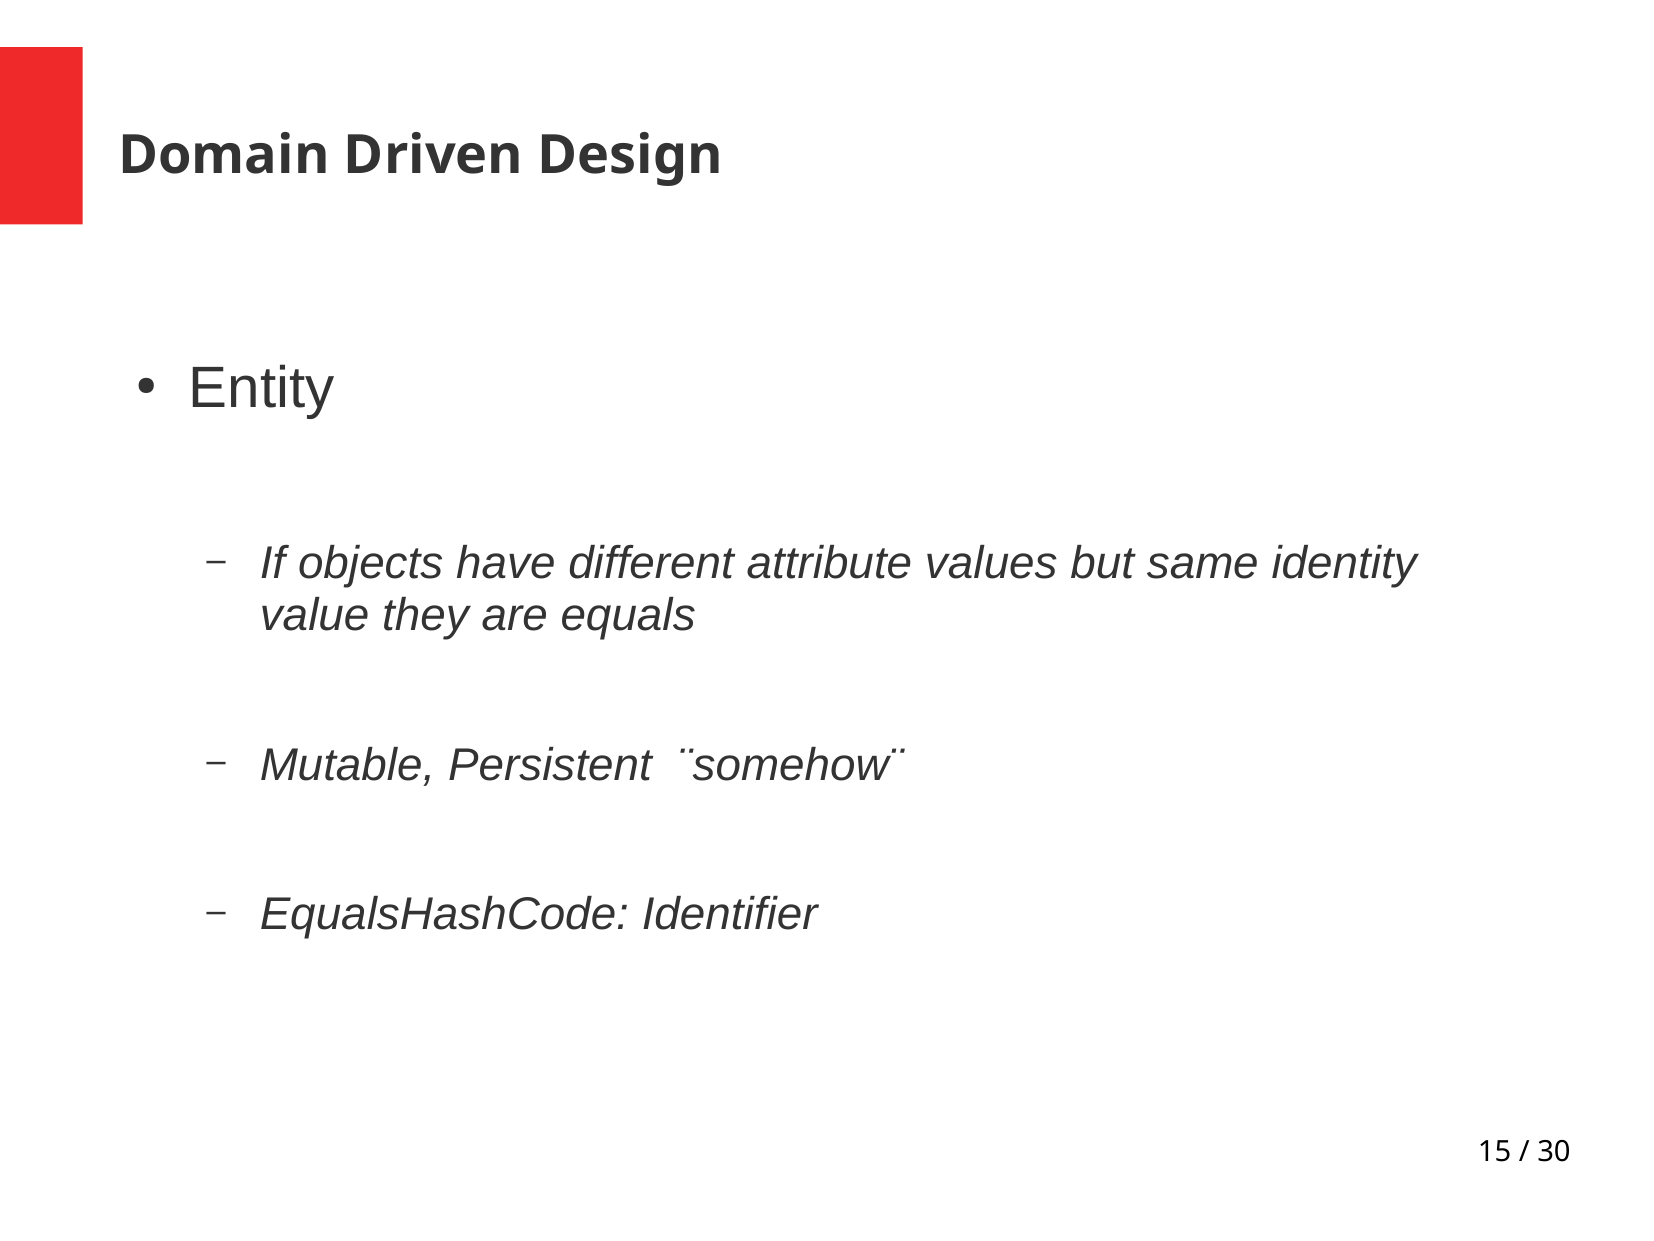

# Domain Driven Design
Entity
If objects have different attribute values but same identity value they are equals
Mutable, Persistent ¨somehow¨
EqualsHashCode: Identifier
15